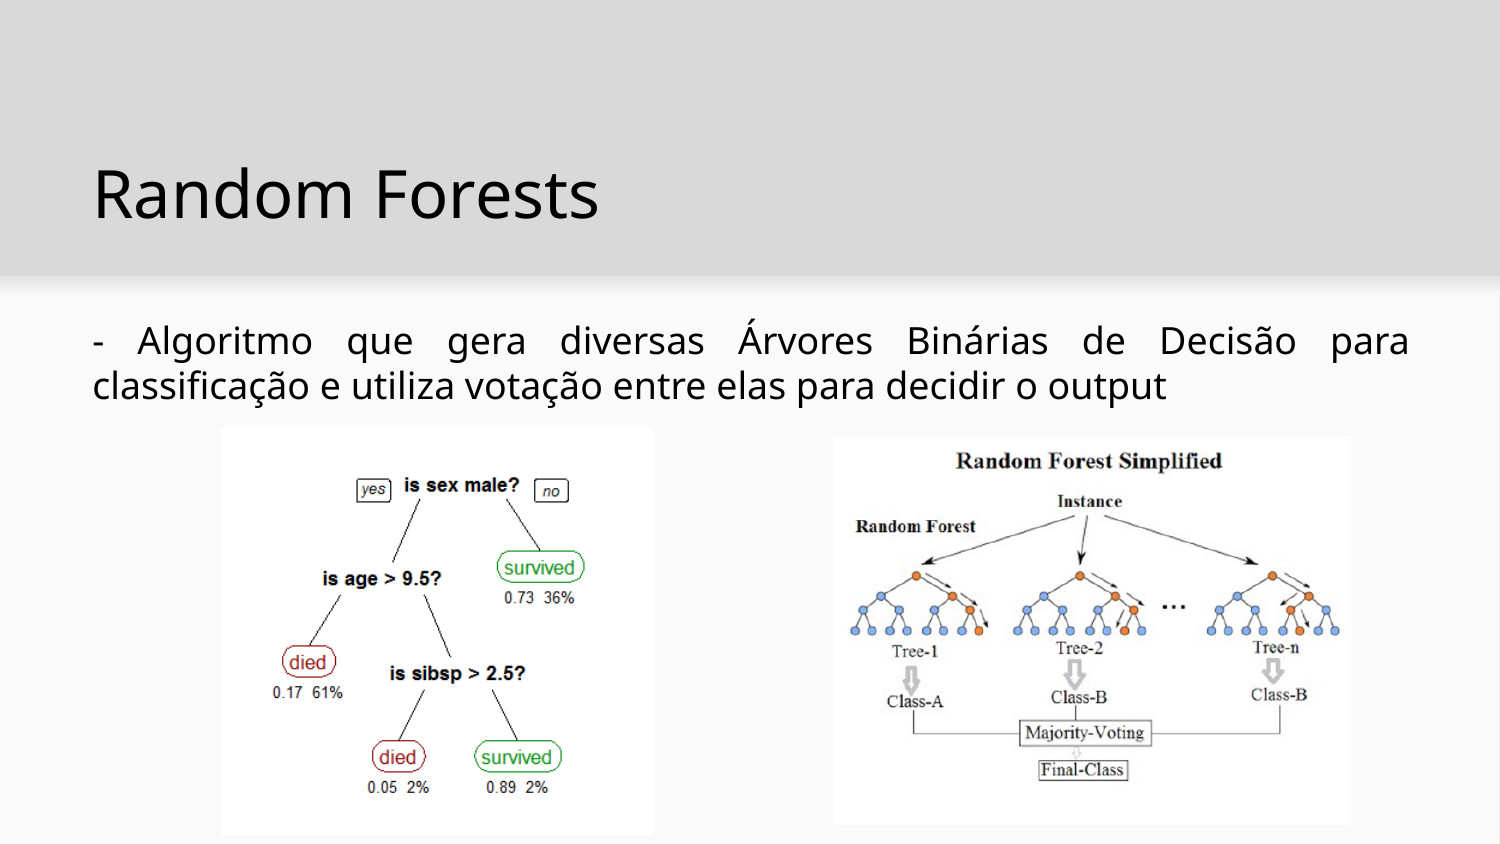

# Random Forests
- Algoritmo que gera diversas Árvores Binárias de Decisão para classificação e utiliza votação entre elas para decidir o output